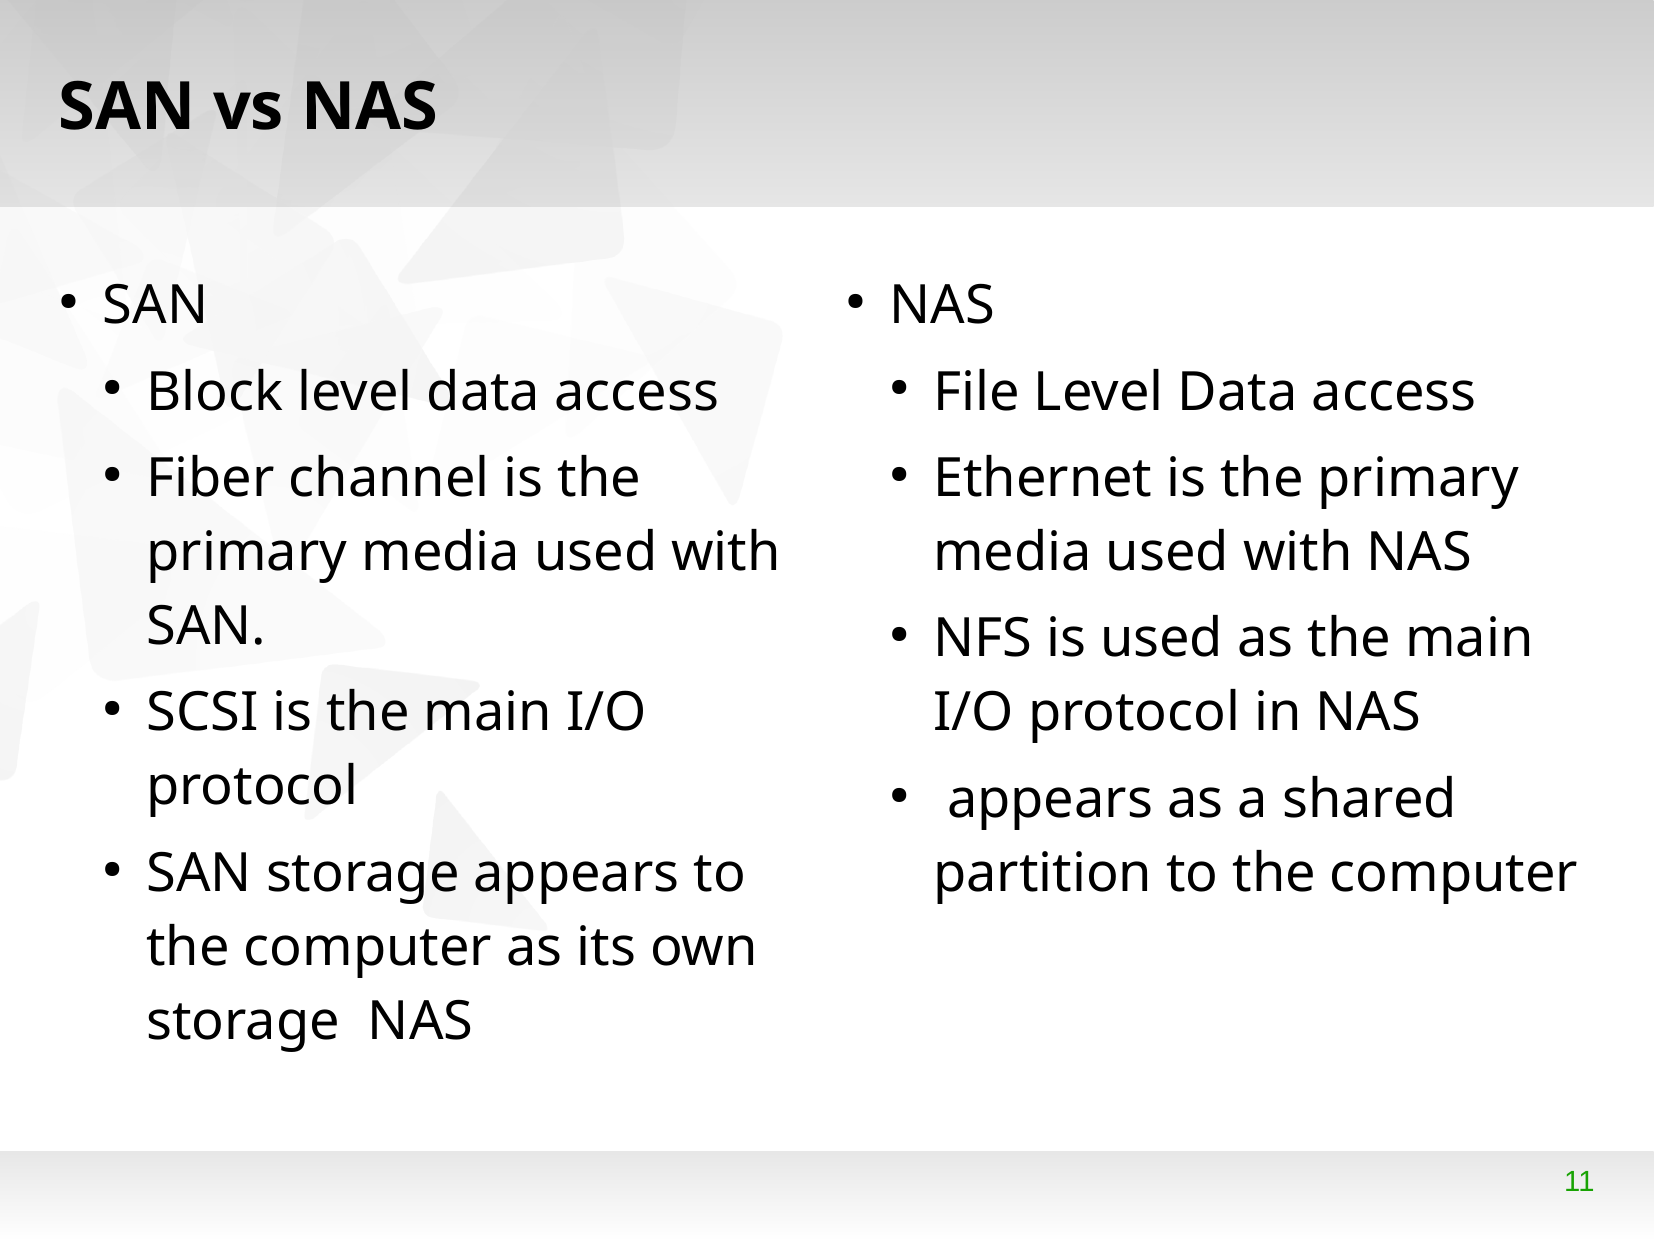

# SAN vs NAS
SAN
Block level data access
Fiber channel is the primary media used with SAN.
SCSI is the main I/O protocol
SAN storage appears to the computer as its own storage	NAS
NAS
File Level Data access
Ethernet is the primary media used with NAS
NFS is used as the main I/O protocol in NAS
 appears as a shared partition to the computer
11